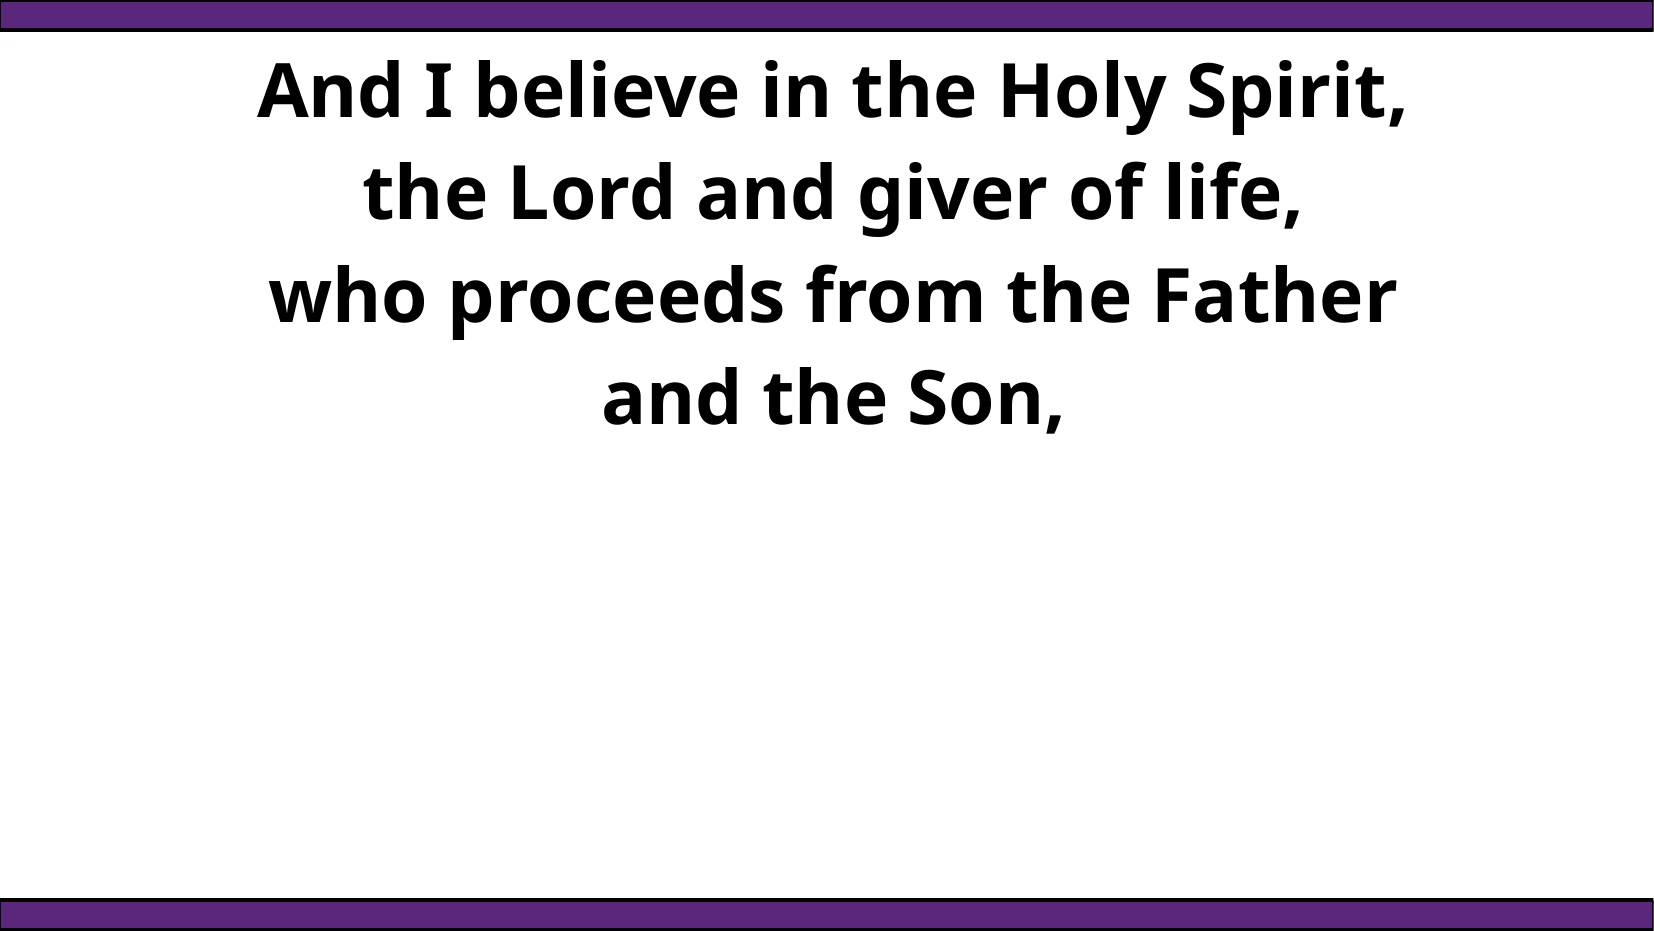

And I believe in the Holy Spirit,
the Lord and giver of life,
who proceeds from the Father
and the Son,